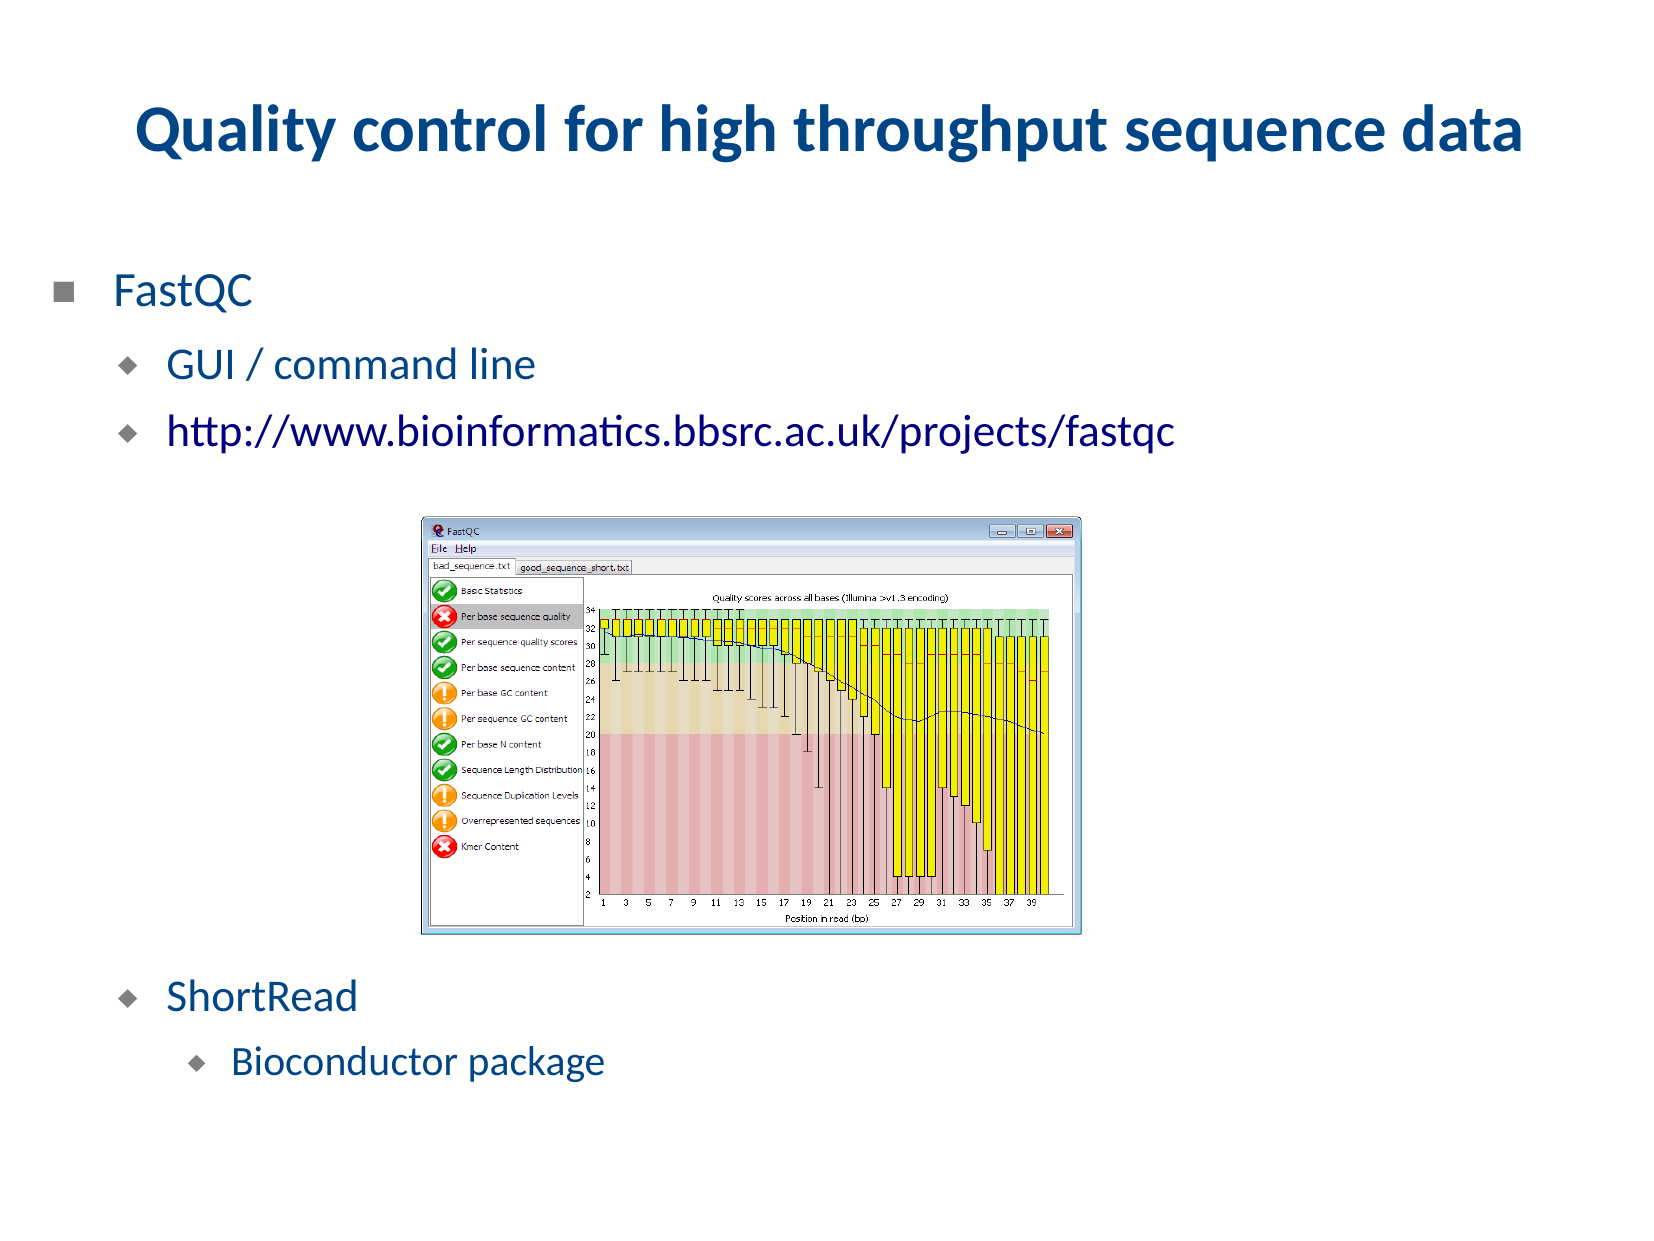

# Quality control for high throughput sequence data
 FastQC
GUI / command line
http://www.bioinformatics.bbsrc.ac.uk/projects/fastqc
ShortRead
Bioconductor package